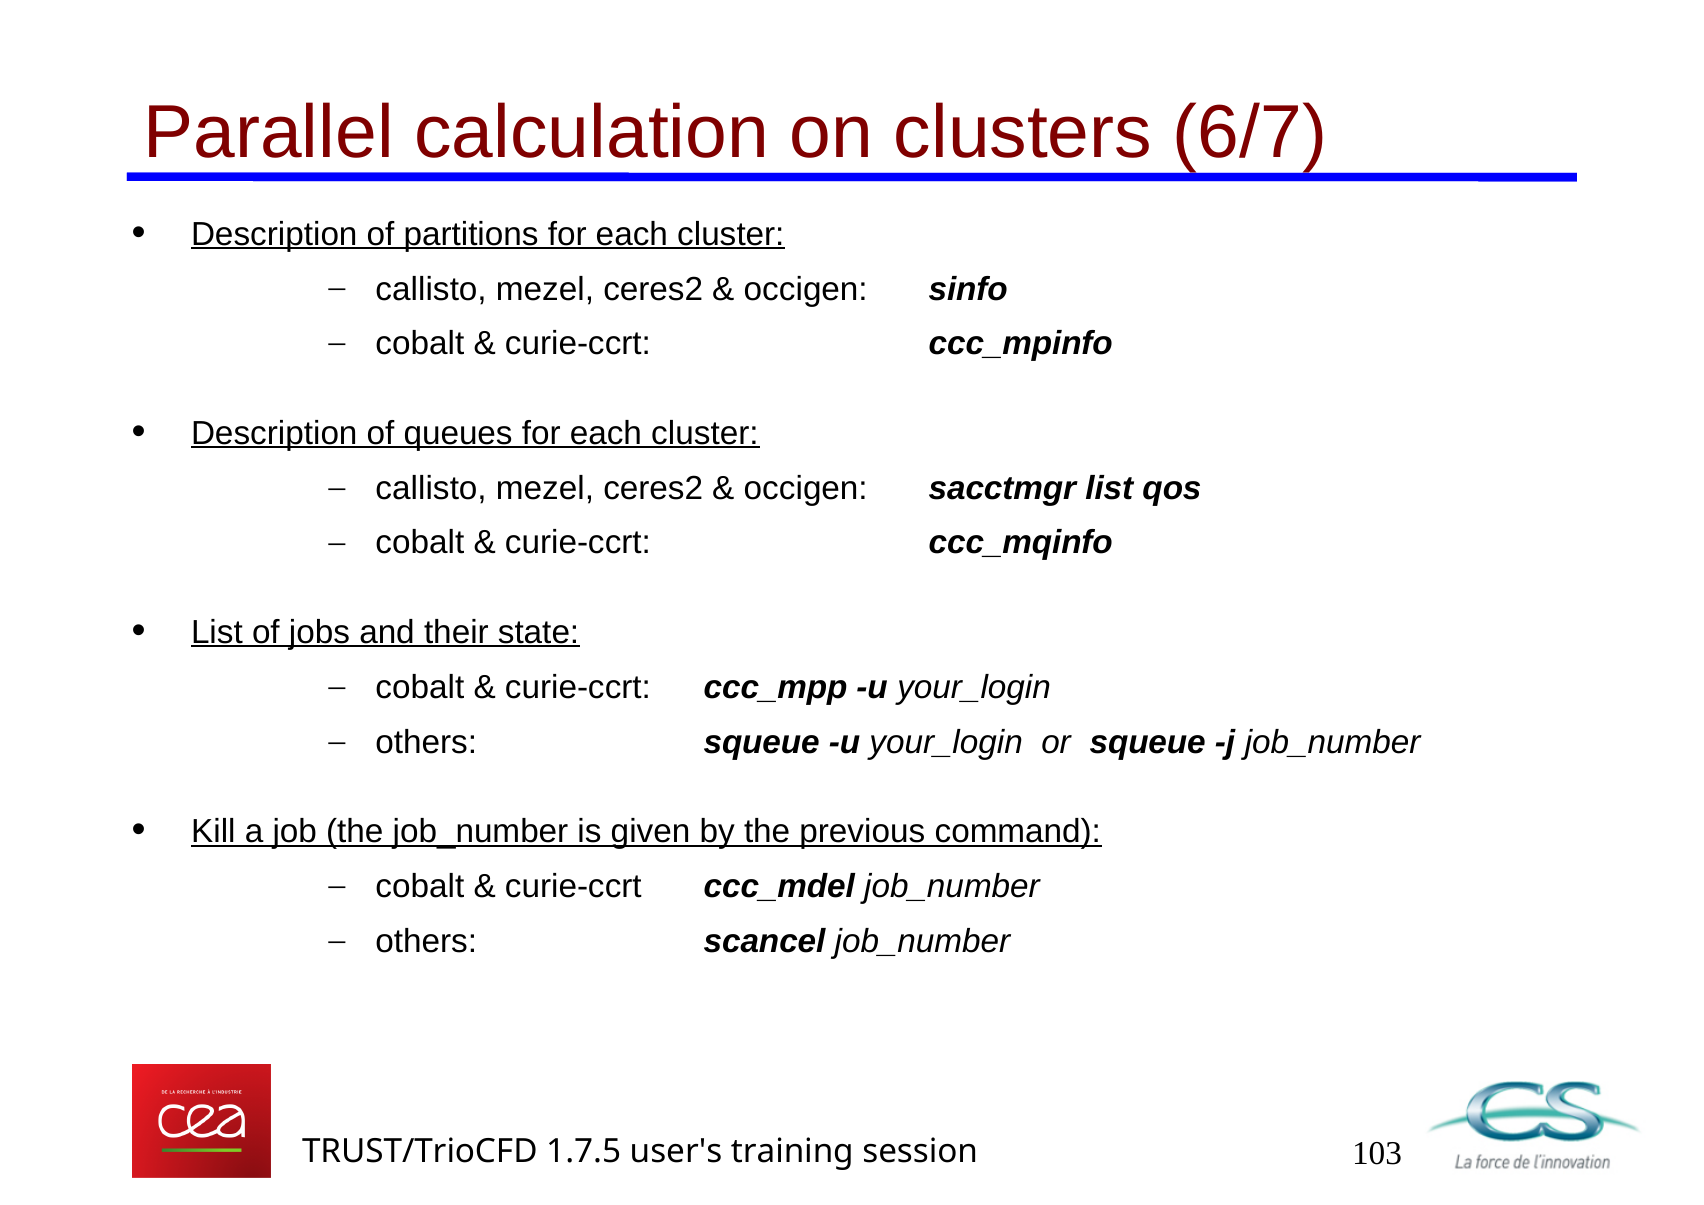

# Parallel calculation on clusters (6/7)
Description of partitions for each cluster:
callisto, mezel, ceres2 & occigen:	sinfo
cobalt & curie-ccrt:				ccc_mpinfo
Description of queues for each cluster:
callisto, mezel, ceres2 & occigen:	sacctmgr list qos
cobalt & curie-ccrt:				ccc_mqinfo
List of jobs and their state:
cobalt & curie-ccrt: 	ccc_mpp -u your_login
others: 			squeue -u your_login or squeue -j job_number
Kill a job (the job_number is given by the previous command):
cobalt & curie-ccrt	ccc_mdel job_number
others:				scancel job_number
TRUST/TrioCFD 1.7.5 user's training session
103